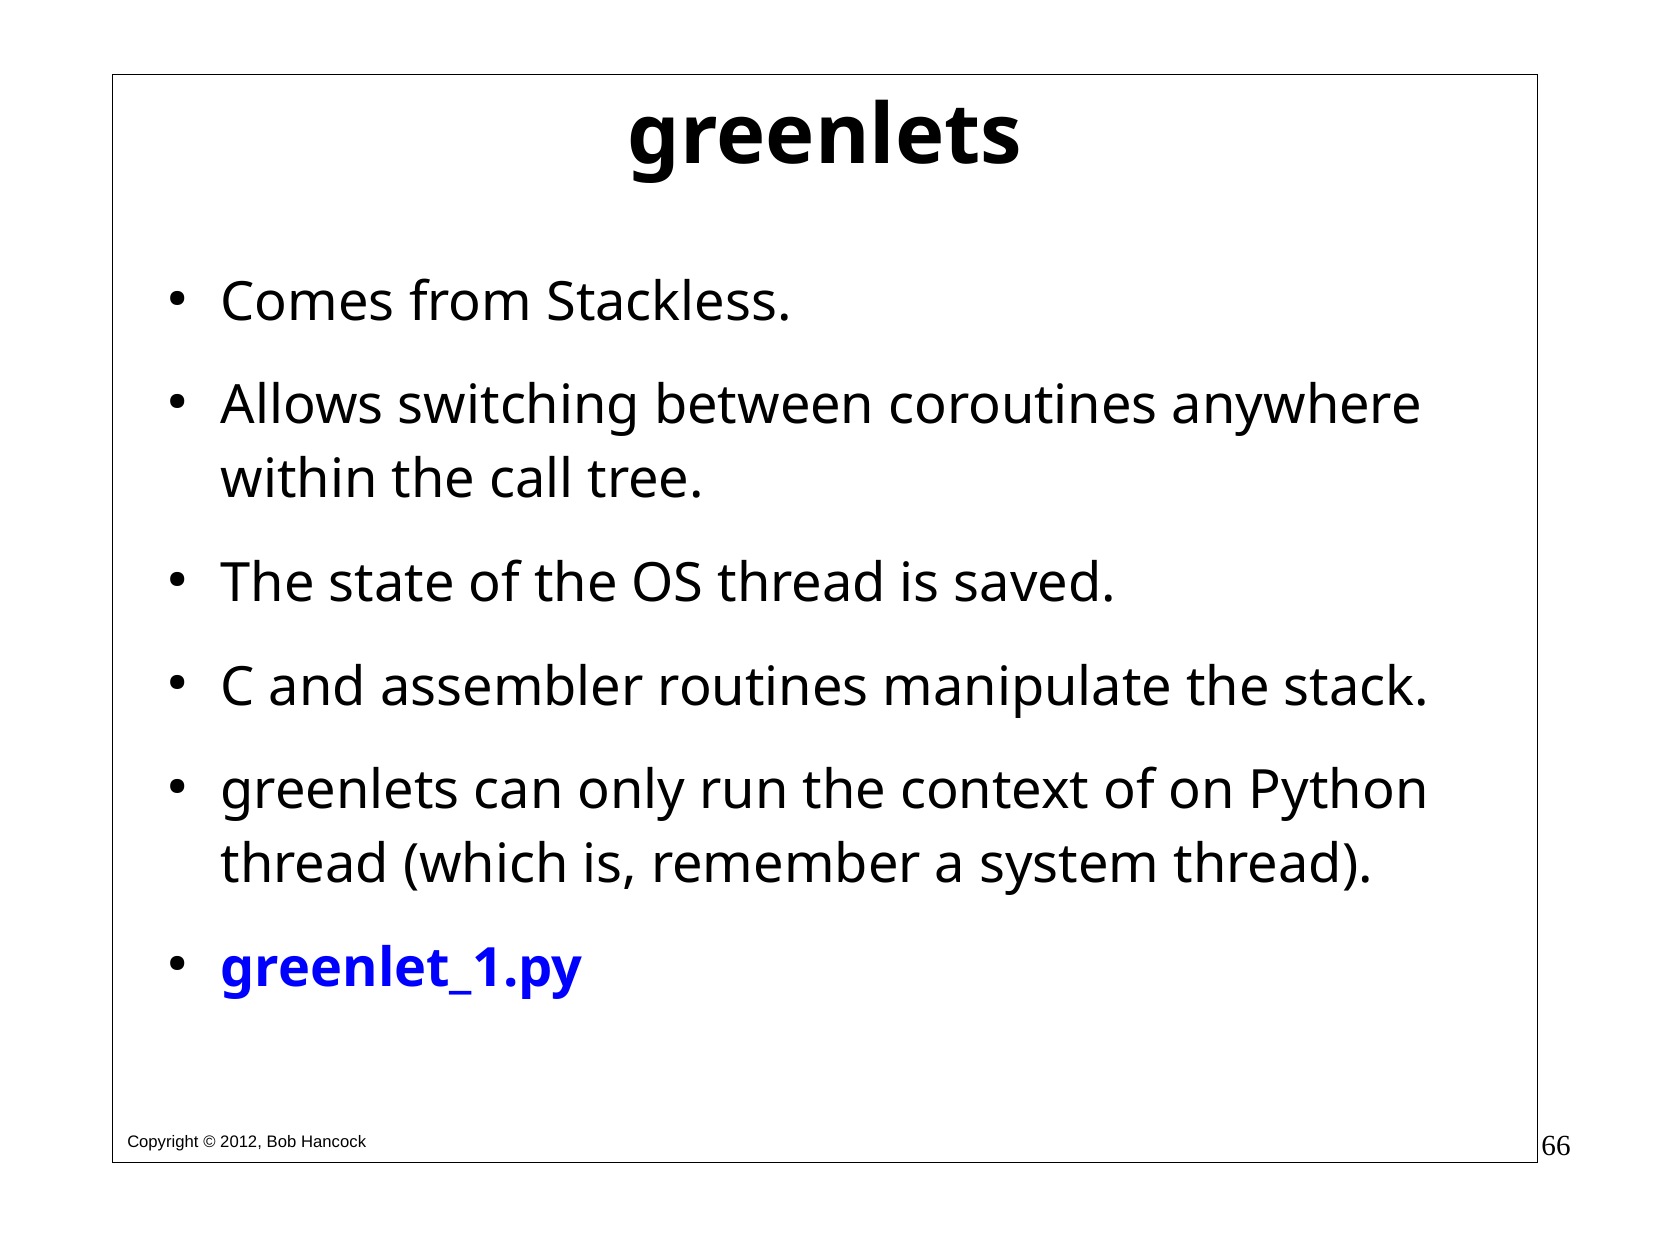

# greenlets
Comes from Stackless.
Allows switching between coroutines anywhere within the call tree.
The state of the OS thread is saved.
C and assembler routines manipulate the stack.
greenlets can only run the context of on Python thread (which is, remember a system thread).
greenlet_1.py
Copyright © 2012, Bob Hancock
66